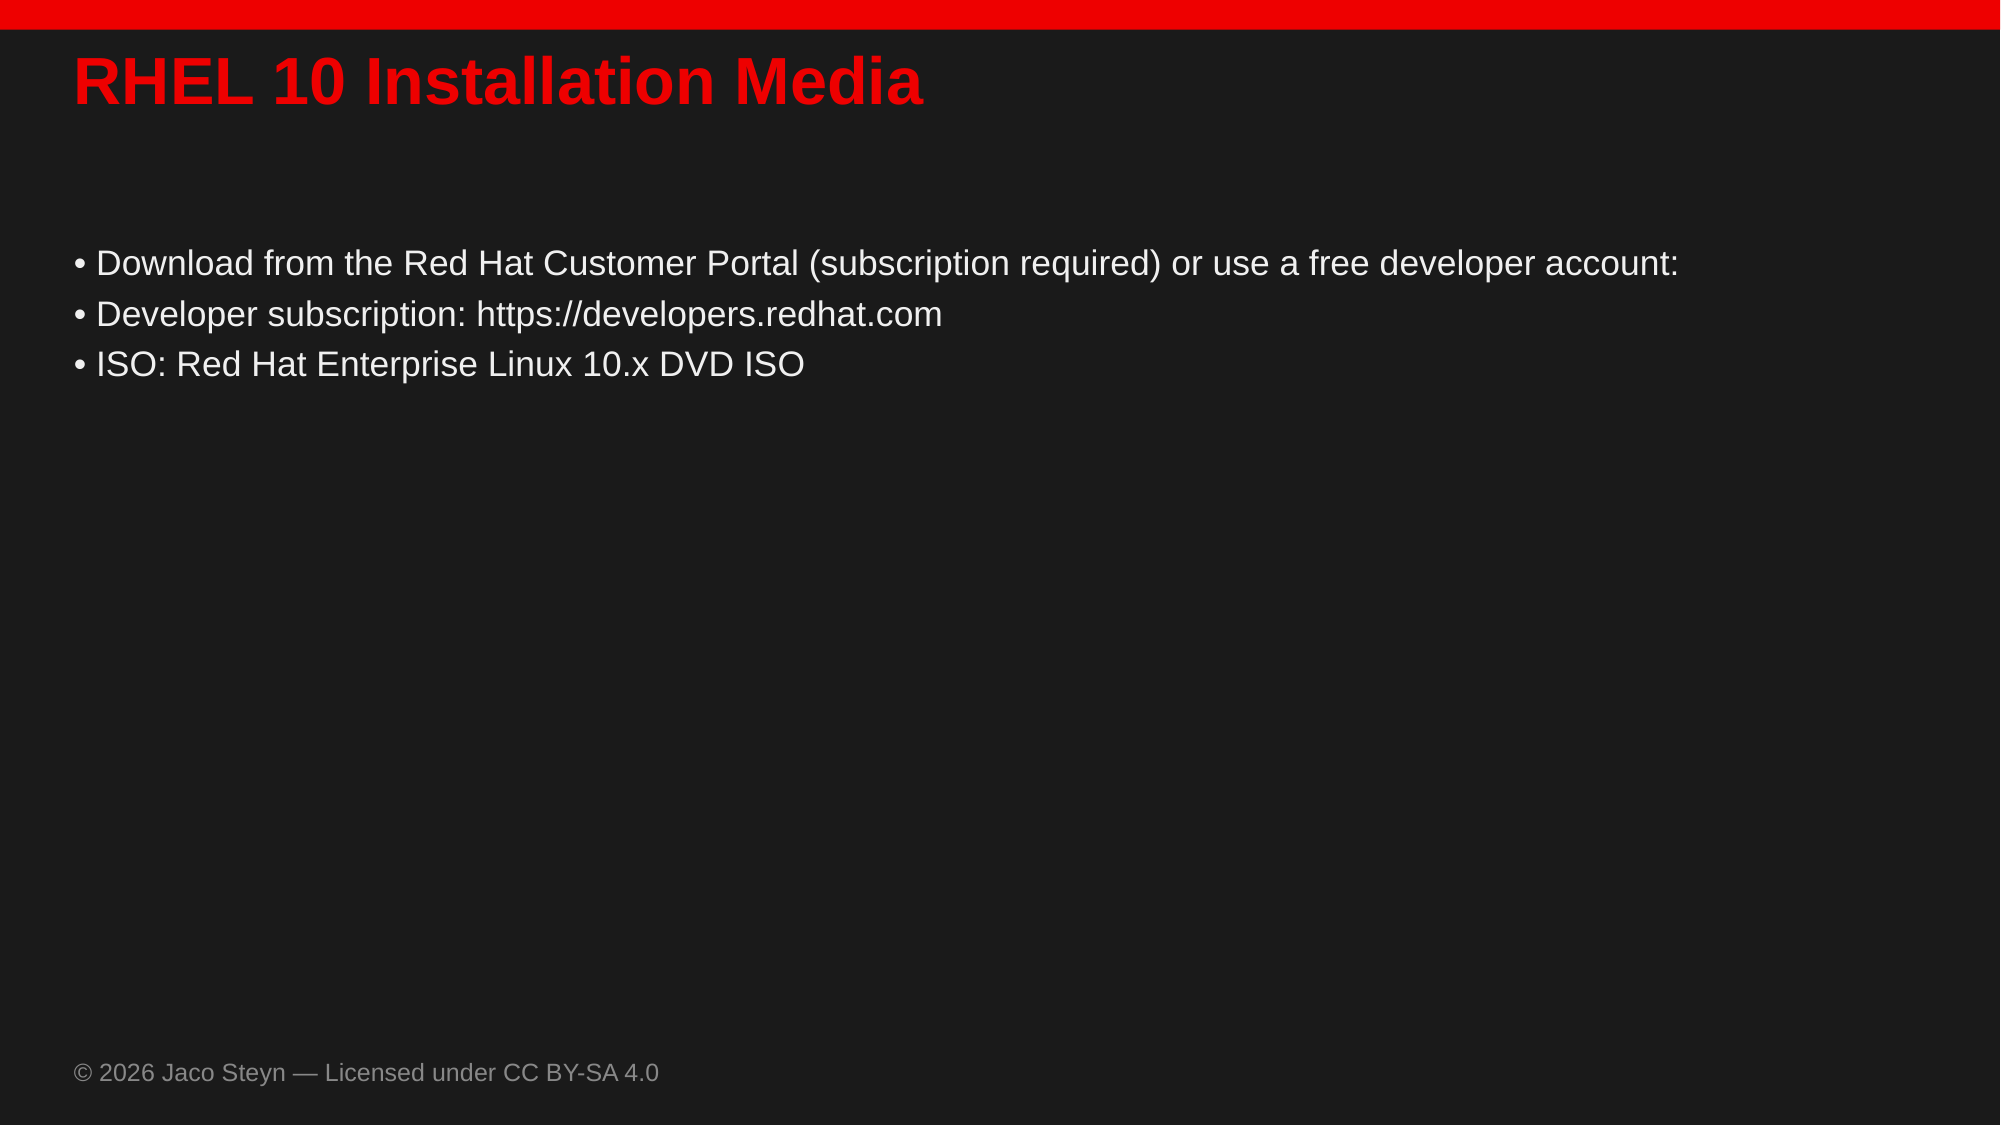

RHEL 10 Installation Media
• Download from the Red Hat Customer Portal (subscription required) or use a free developer account:
• Developer subscription: https://developers.redhat.com
• ISO: Red Hat Enterprise Linux 10.x DVD ISO
© 2026 Jaco Steyn — Licensed under CC BY-SA 4.0